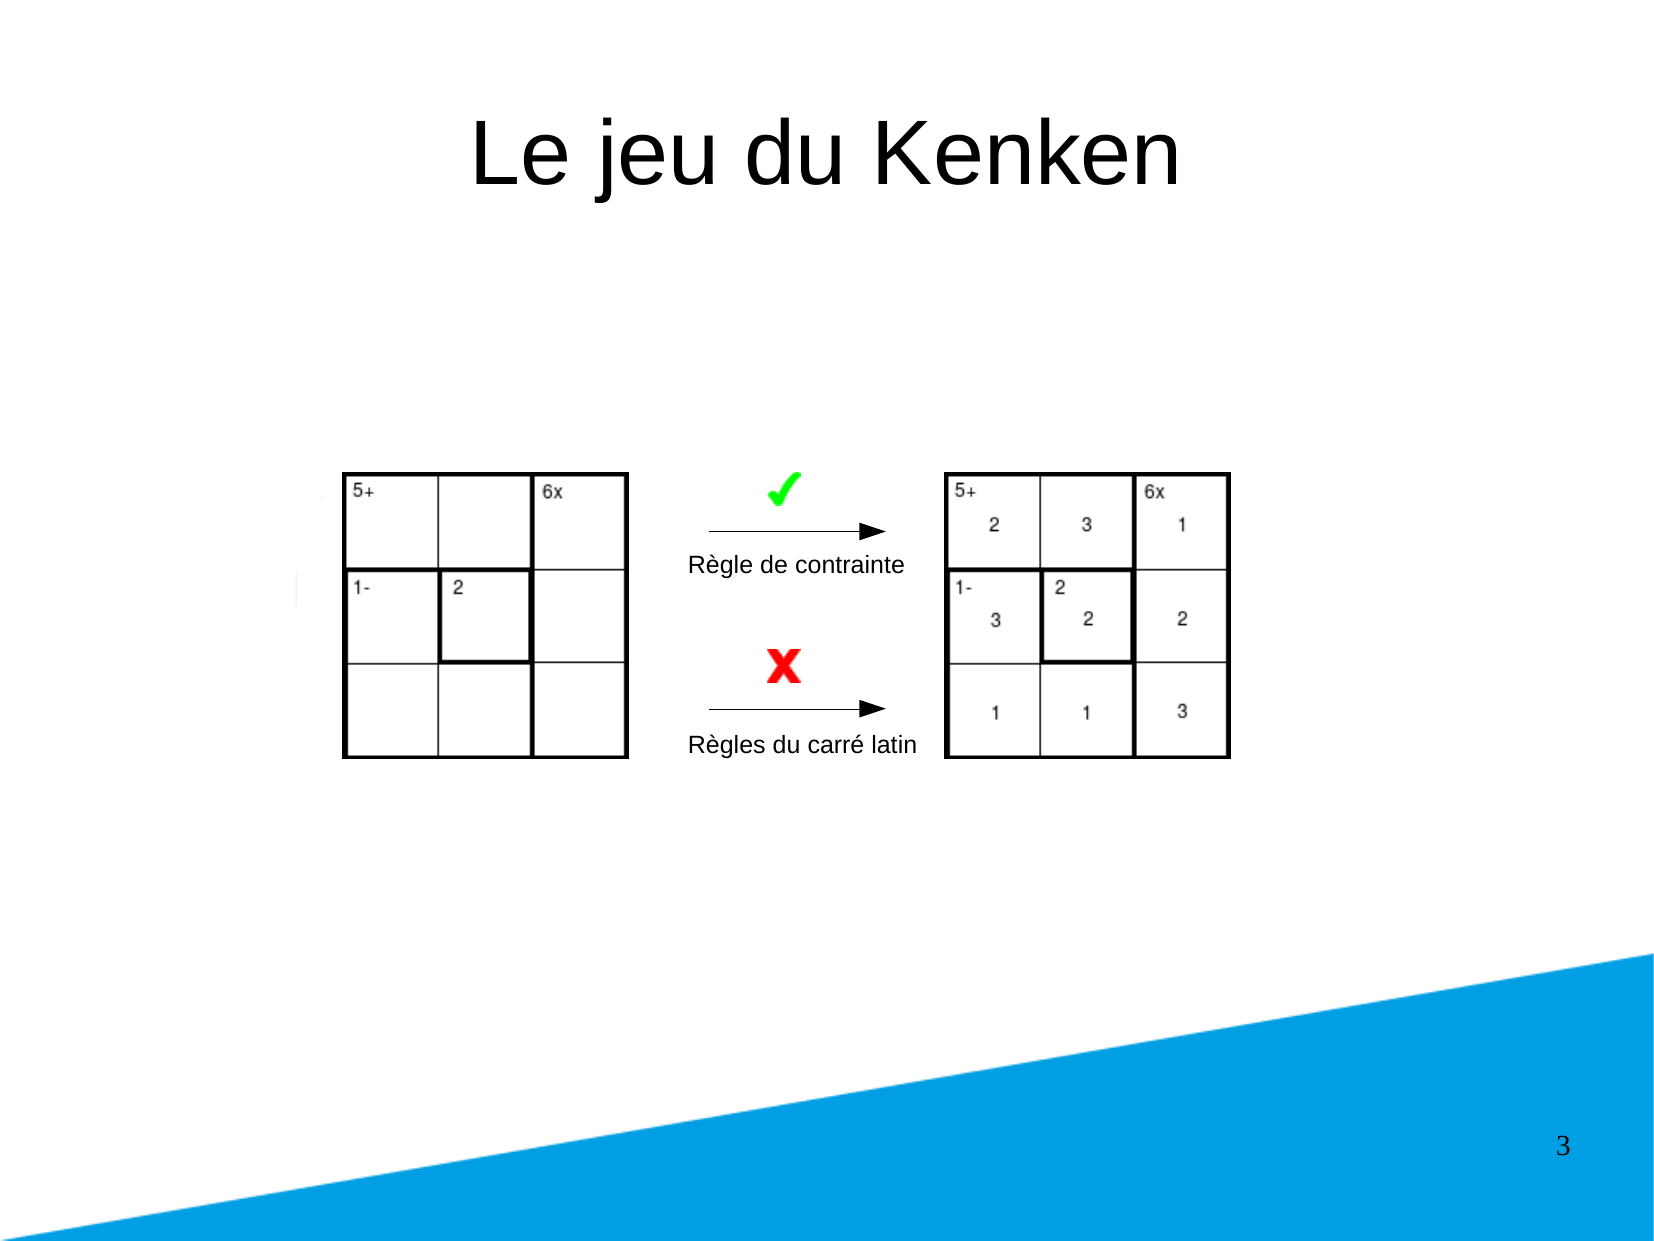

# Le jeu du Kenken
Règle de contrainte
Règles du carré latin
3